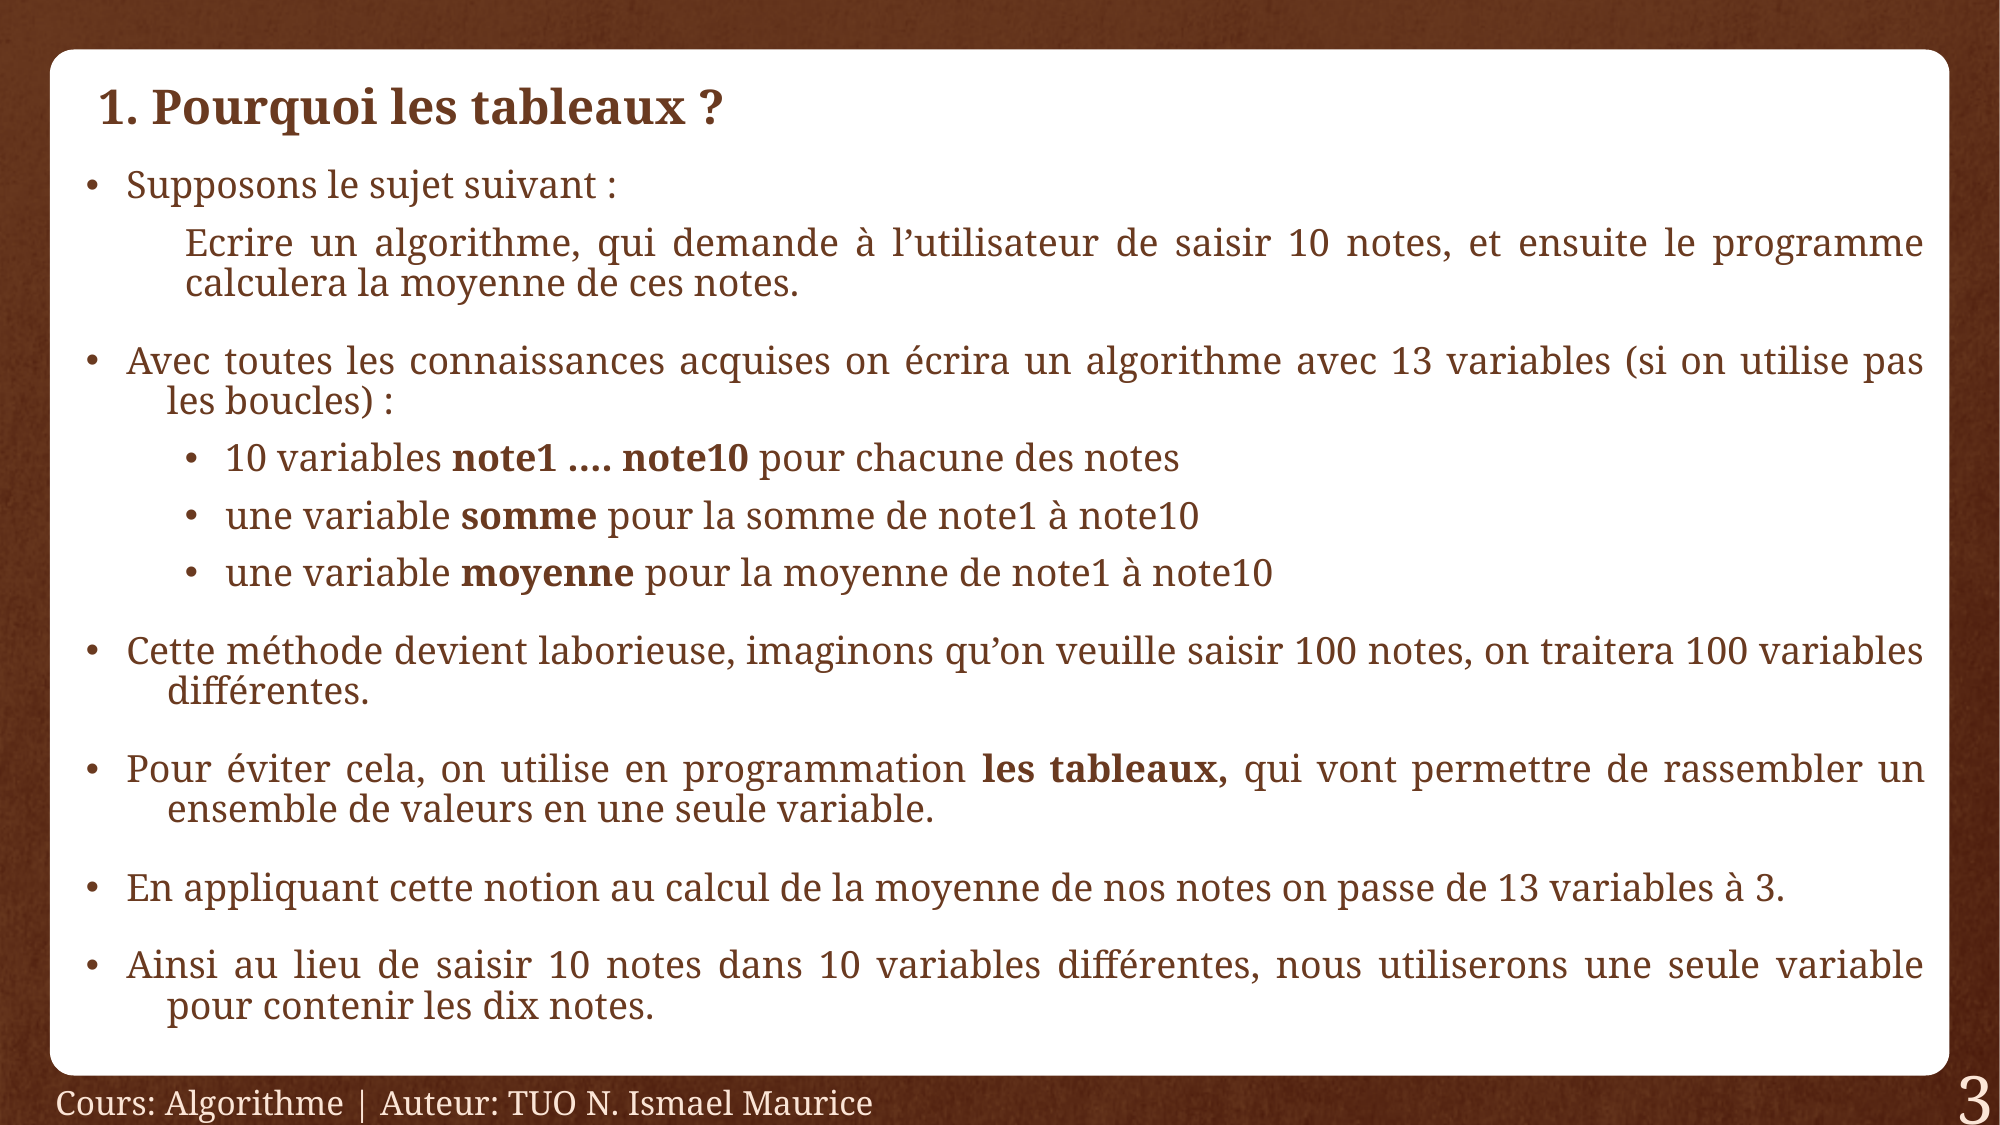

# 1. Pourquoi les tableaux ?
Supposons le sujet suivant :
Ecrire un algorithme, qui demande à l’utilisateur de saisir 10 notes, et ensuite le programme calculera la moyenne de ces notes.
Avec toutes les connaissances acquises on écrira un algorithme avec 13 variables (si on utilise pas les boucles) :
10 variables note1 …. note10 pour chacune des notes
une variable somme pour la somme de note1 à note10
une variable moyenne pour la moyenne de note1 à note10
Cette méthode devient laborieuse, imaginons qu’on veuille saisir 100 notes, on traitera 100 variables différentes.
Pour éviter cela, on utilise en programmation les tableaux, qui vont permettre de rassembler un ensemble de valeurs en une seule variable.
En appliquant cette notion au calcul de la moyenne de nos notes on passe de 13 variables à 3.
Ainsi au lieu de saisir 10 notes dans 10 variables différentes, nous utiliserons une seule variable pour contenir les dix notes.
3
Cours: Algorithme | Auteur: TUO N. Ismael Maurice